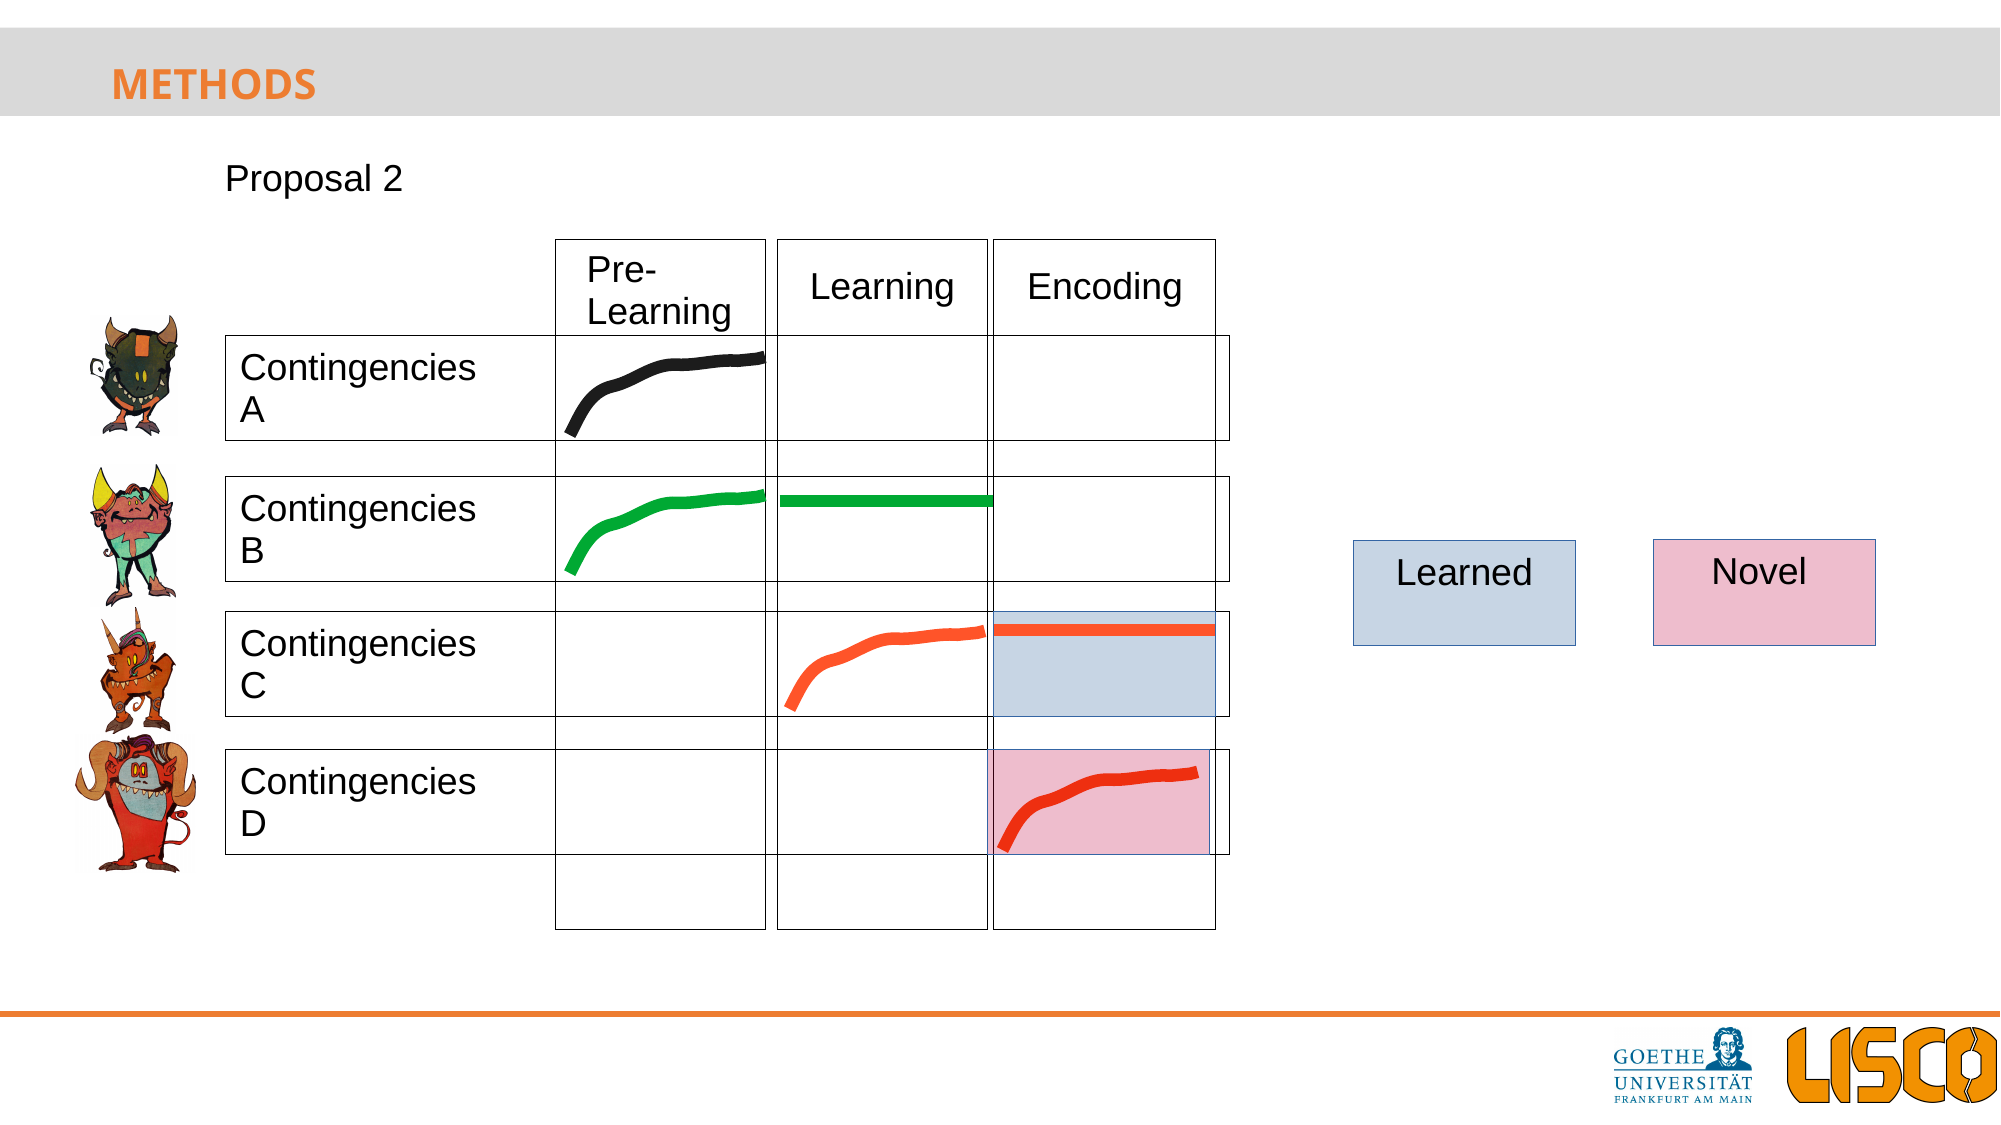

METHODS
Proposal 2
Pre-
Learning
Learning
Encoding
Contingencies
A
Contingencies
B
Novel
Learned
Contingencies
C
Contingencies
D